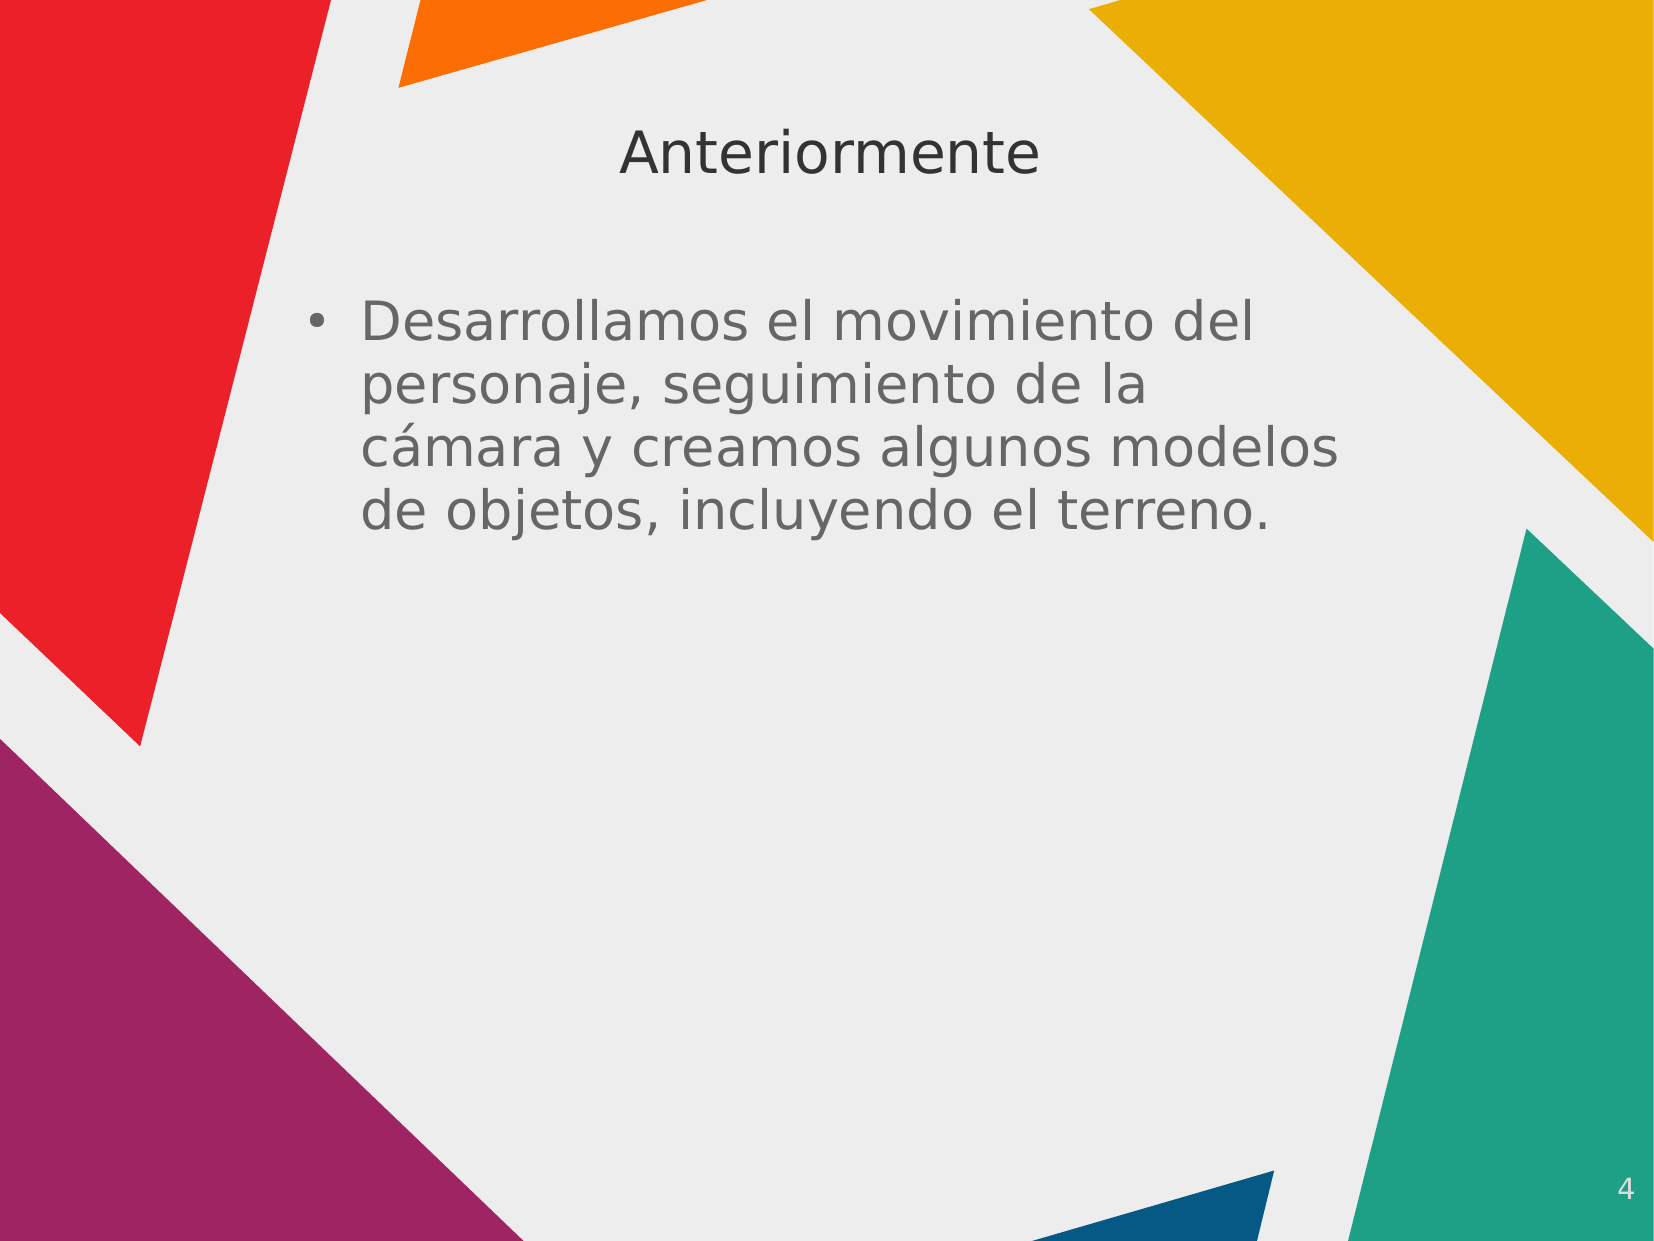

# Anteriormente
Desarrollamos el movimiento del personaje, seguimiento de la cámara y creamos algunos modelos de objetos, incluyendo el terreno.
4